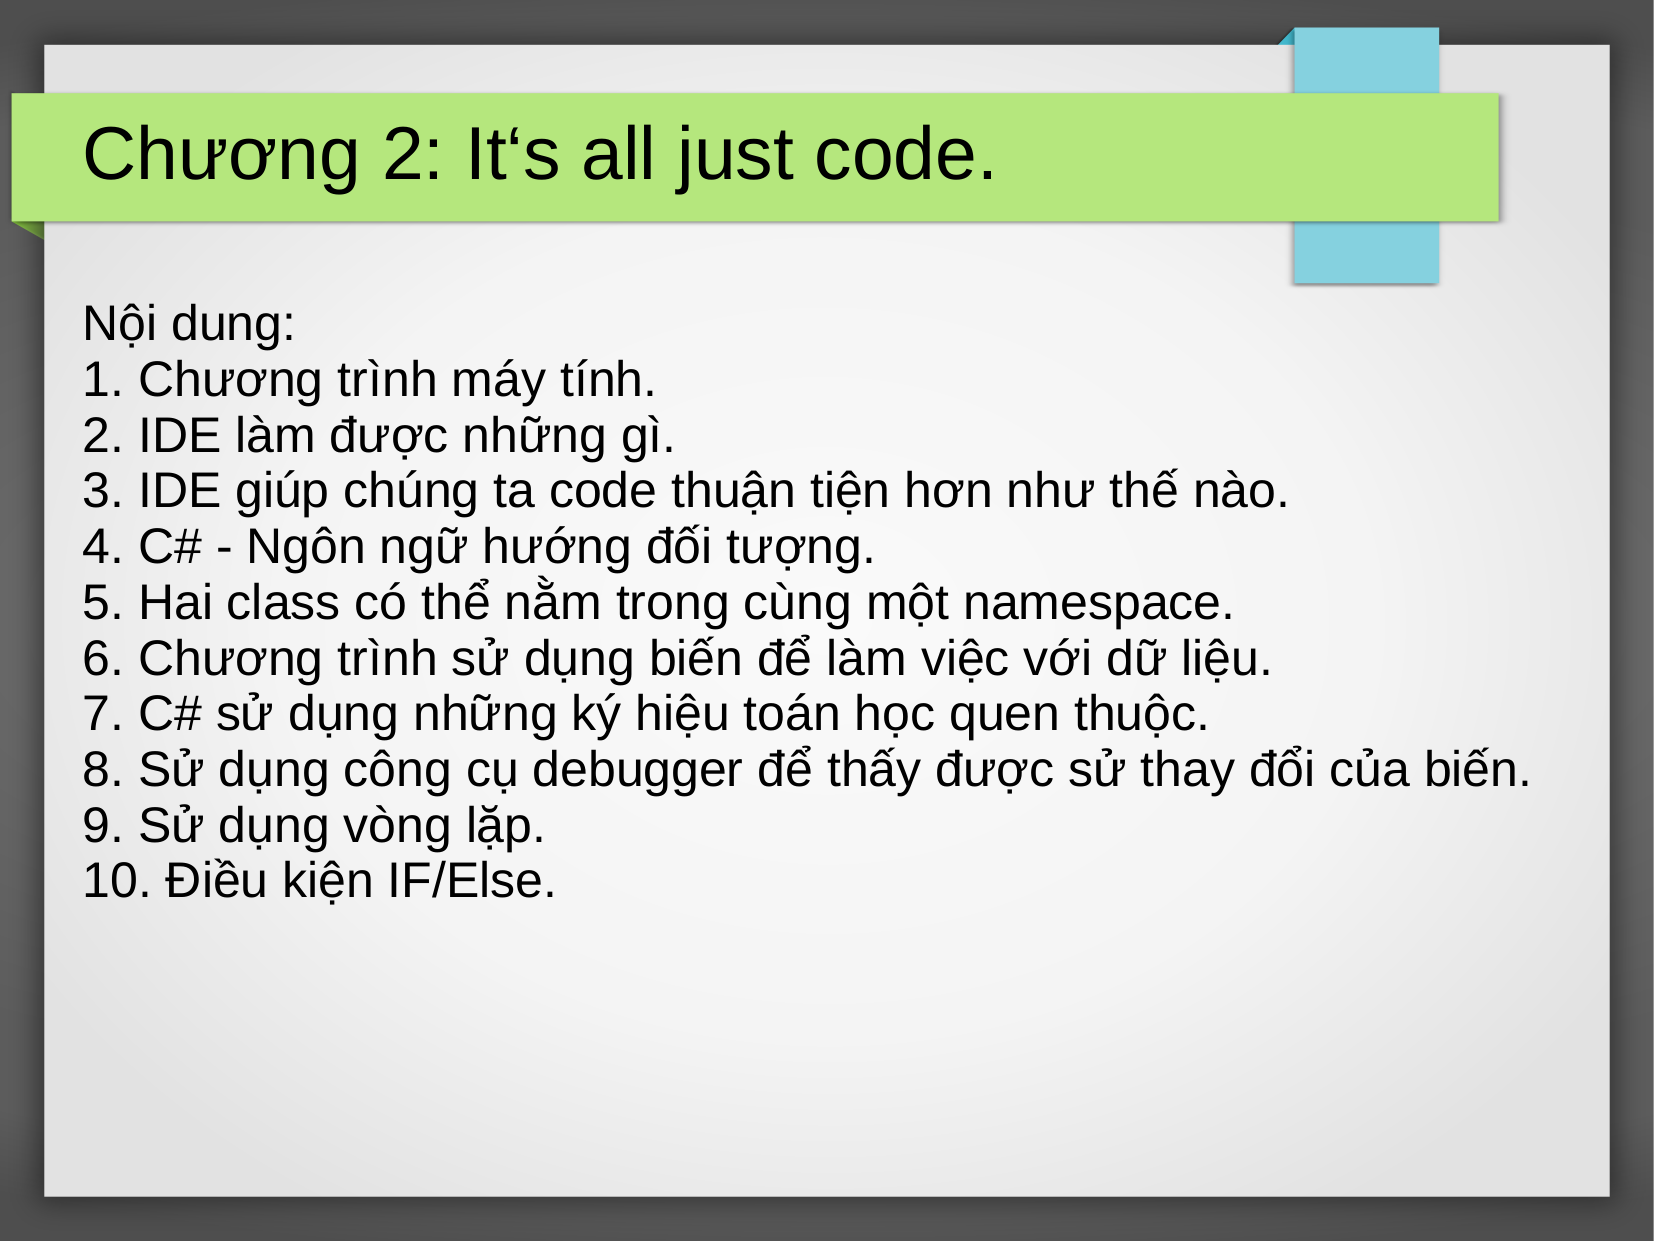

# Chương 2: It‘s all just code.
Nội dung:
1. Chương trình máy tính.
2. IDE làm được những gì.
3. IDE giúp chúng ta code thuận tiện hơn như thế nào.
4. C# - Ngôn ngữ hướng đối tượng.
5. Hai class có thể nằm trong cùng một namespace.
6. Chương trình sử dụng biến để làm việc với dữ liệu.
7. C# sử dụng những ký hiệu toán học quen thuộc.
8. Sử dụng công cụ debugger để thấy được sử thay đổi của biến.
9. Sử dụng vòng lặp.
10. Điều kiện IF/Else.